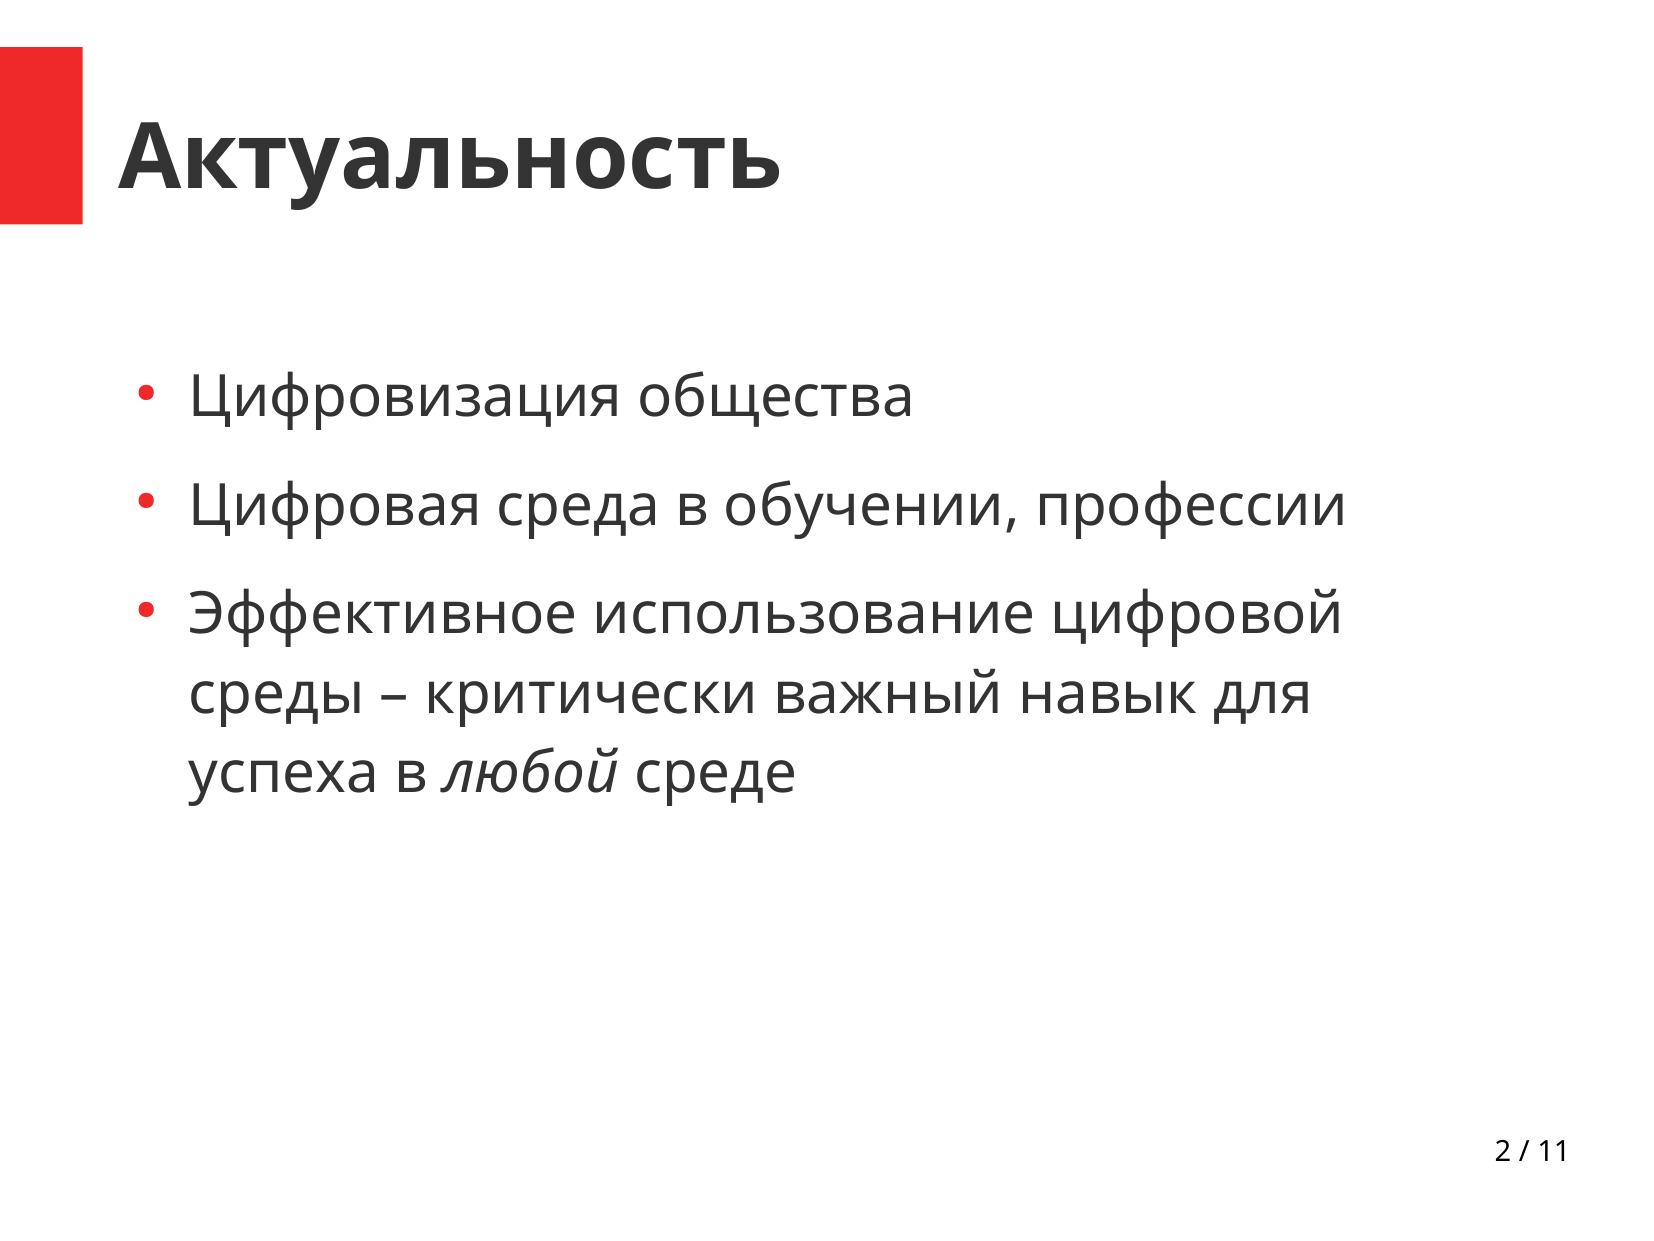

# Актуальность
Цифровизация общества
Цифровая среда в обучении, профессии
Эффективное использование цифровой среды – критически важный навык для успеха в любой среде
2